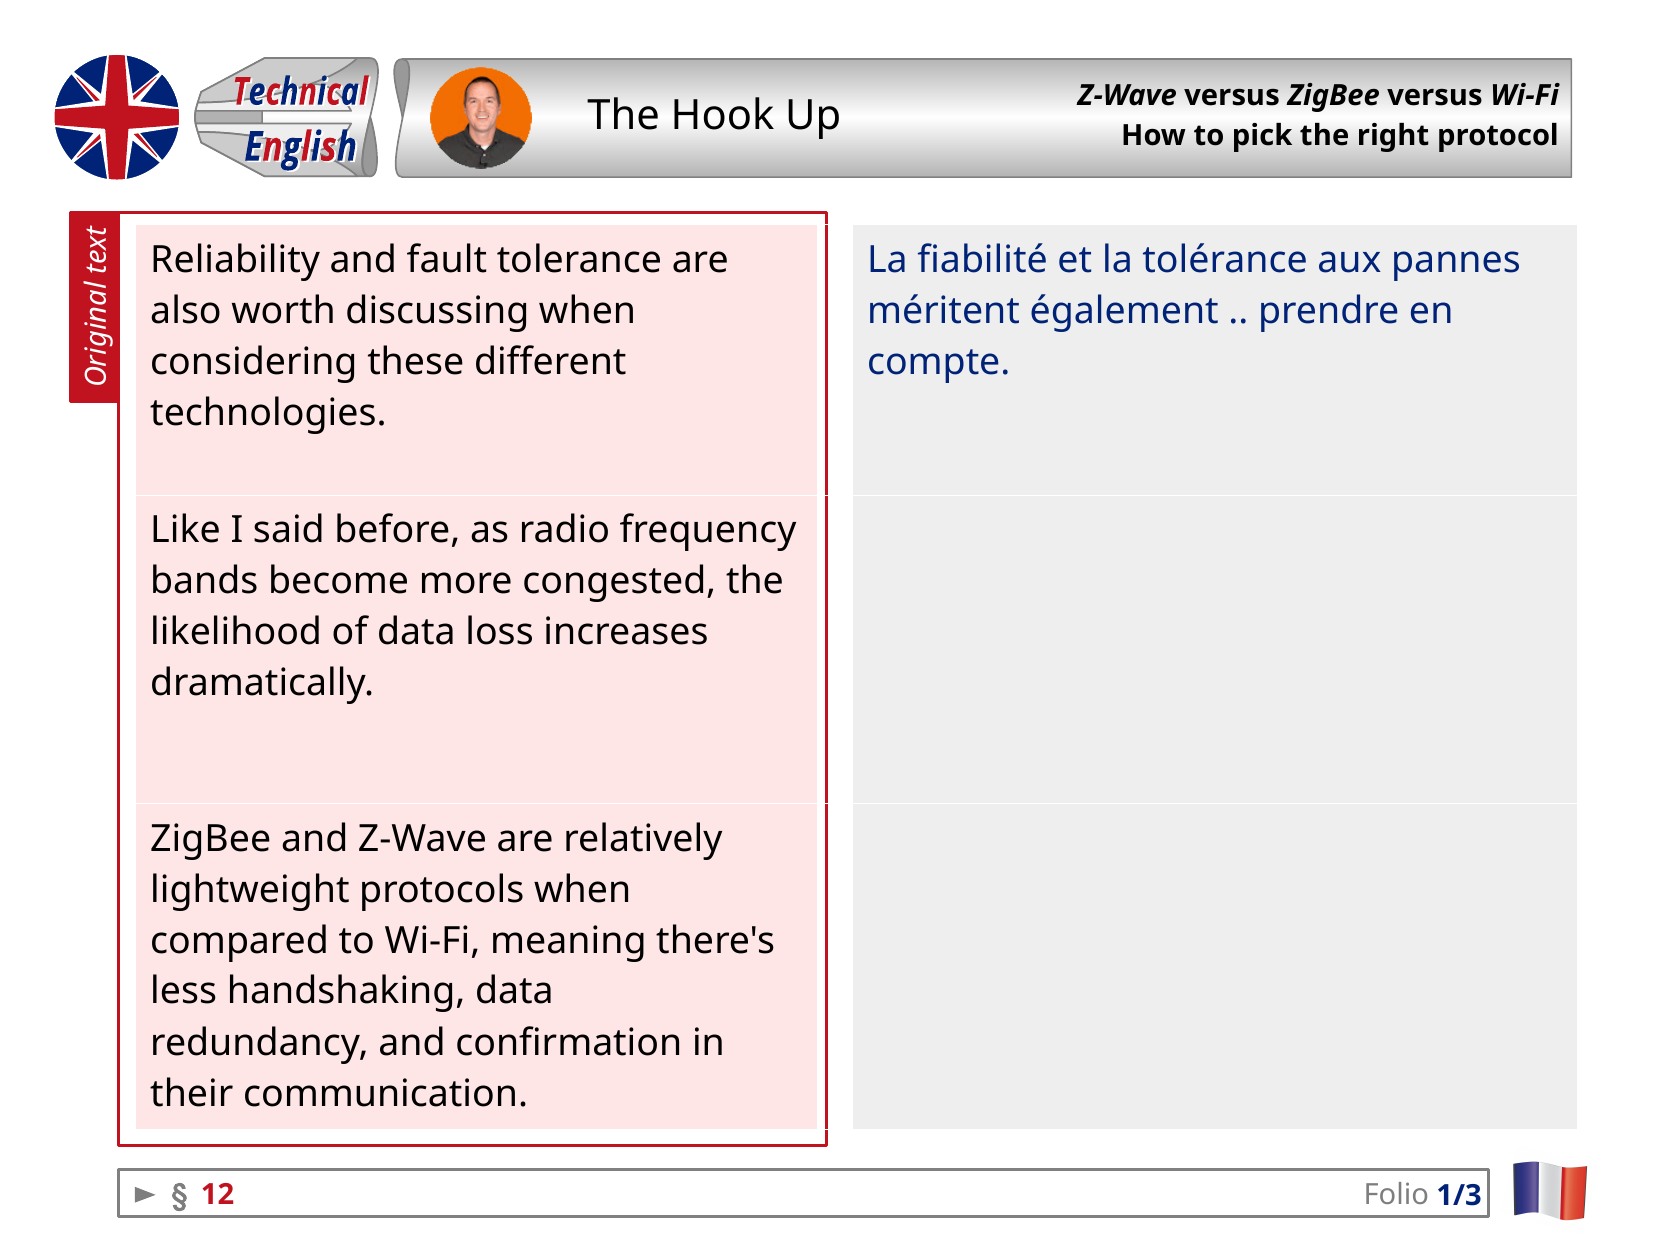

#
| Reliability and fault tolerance are also worth discussing when considering these different technologies. | | La fiabilité et la tolérance aux pannes méritent également .. prendre en compte. |
| --- | --- | --- |
| Like I said before, as radio frequency bands become more congested, the likelihood of data loss increases dramatically. | | |
| ZigBee and Z-Wave are relatively lightweight protocols when compared to Wi-Fi, meaning there's less handshaking, data redundancy, and confirmation in their communication. | | |
12
1/3